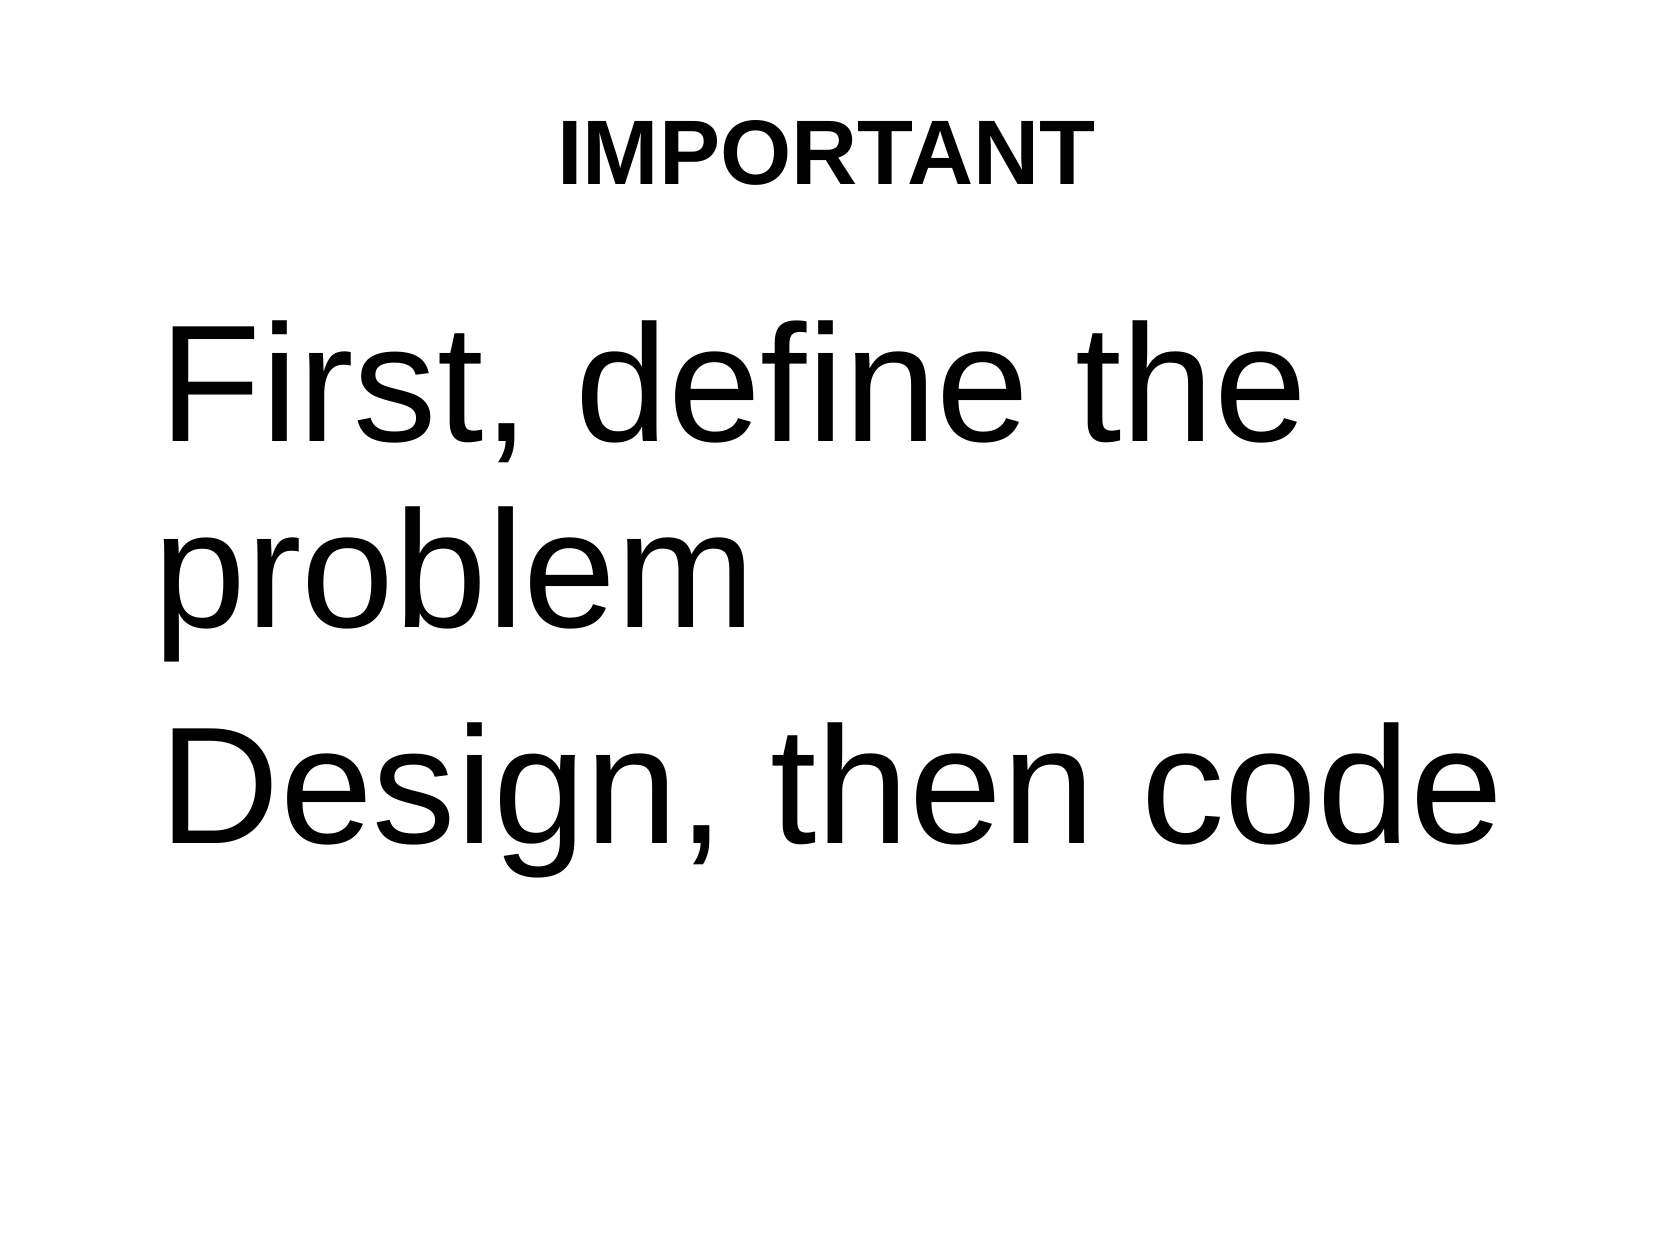

# IMPORTANT
First, define the problem
Design, then code